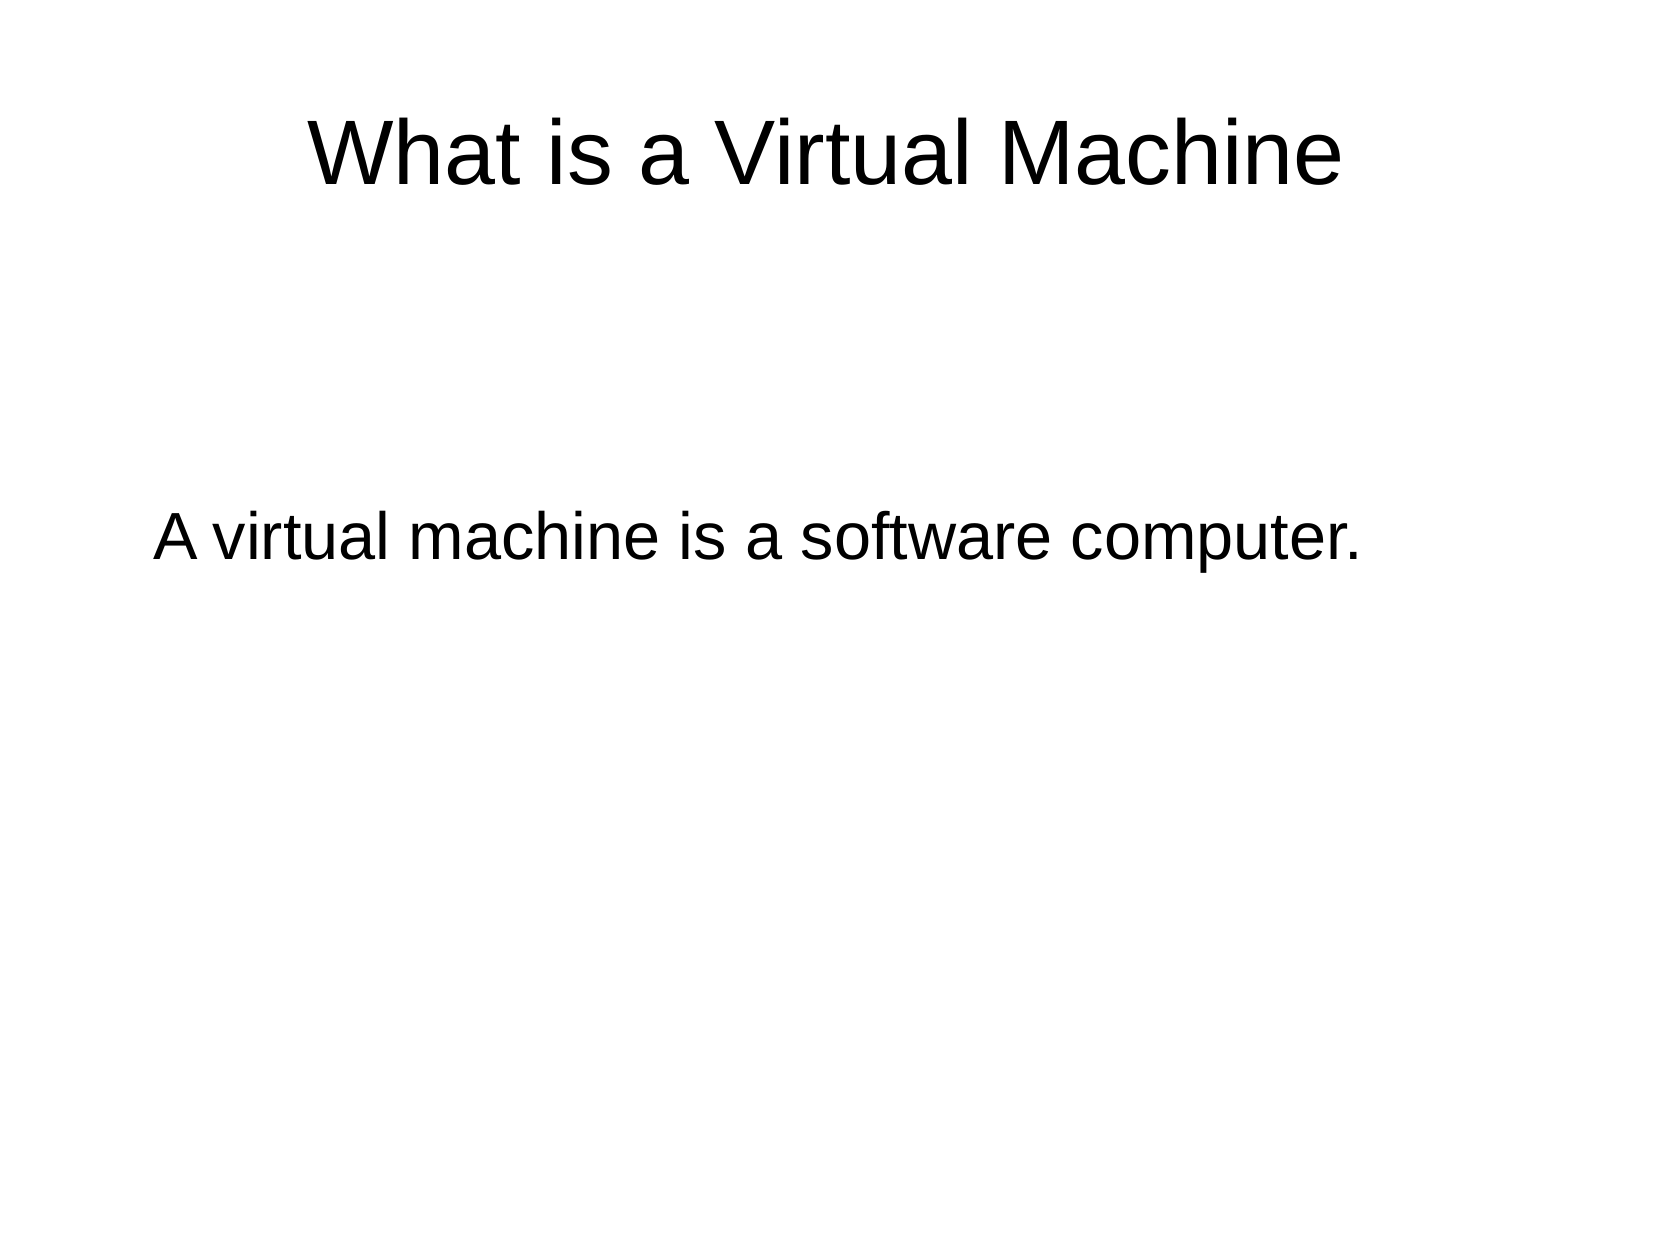

# What is a Virtual Machine
A virtual machine is a software computer.